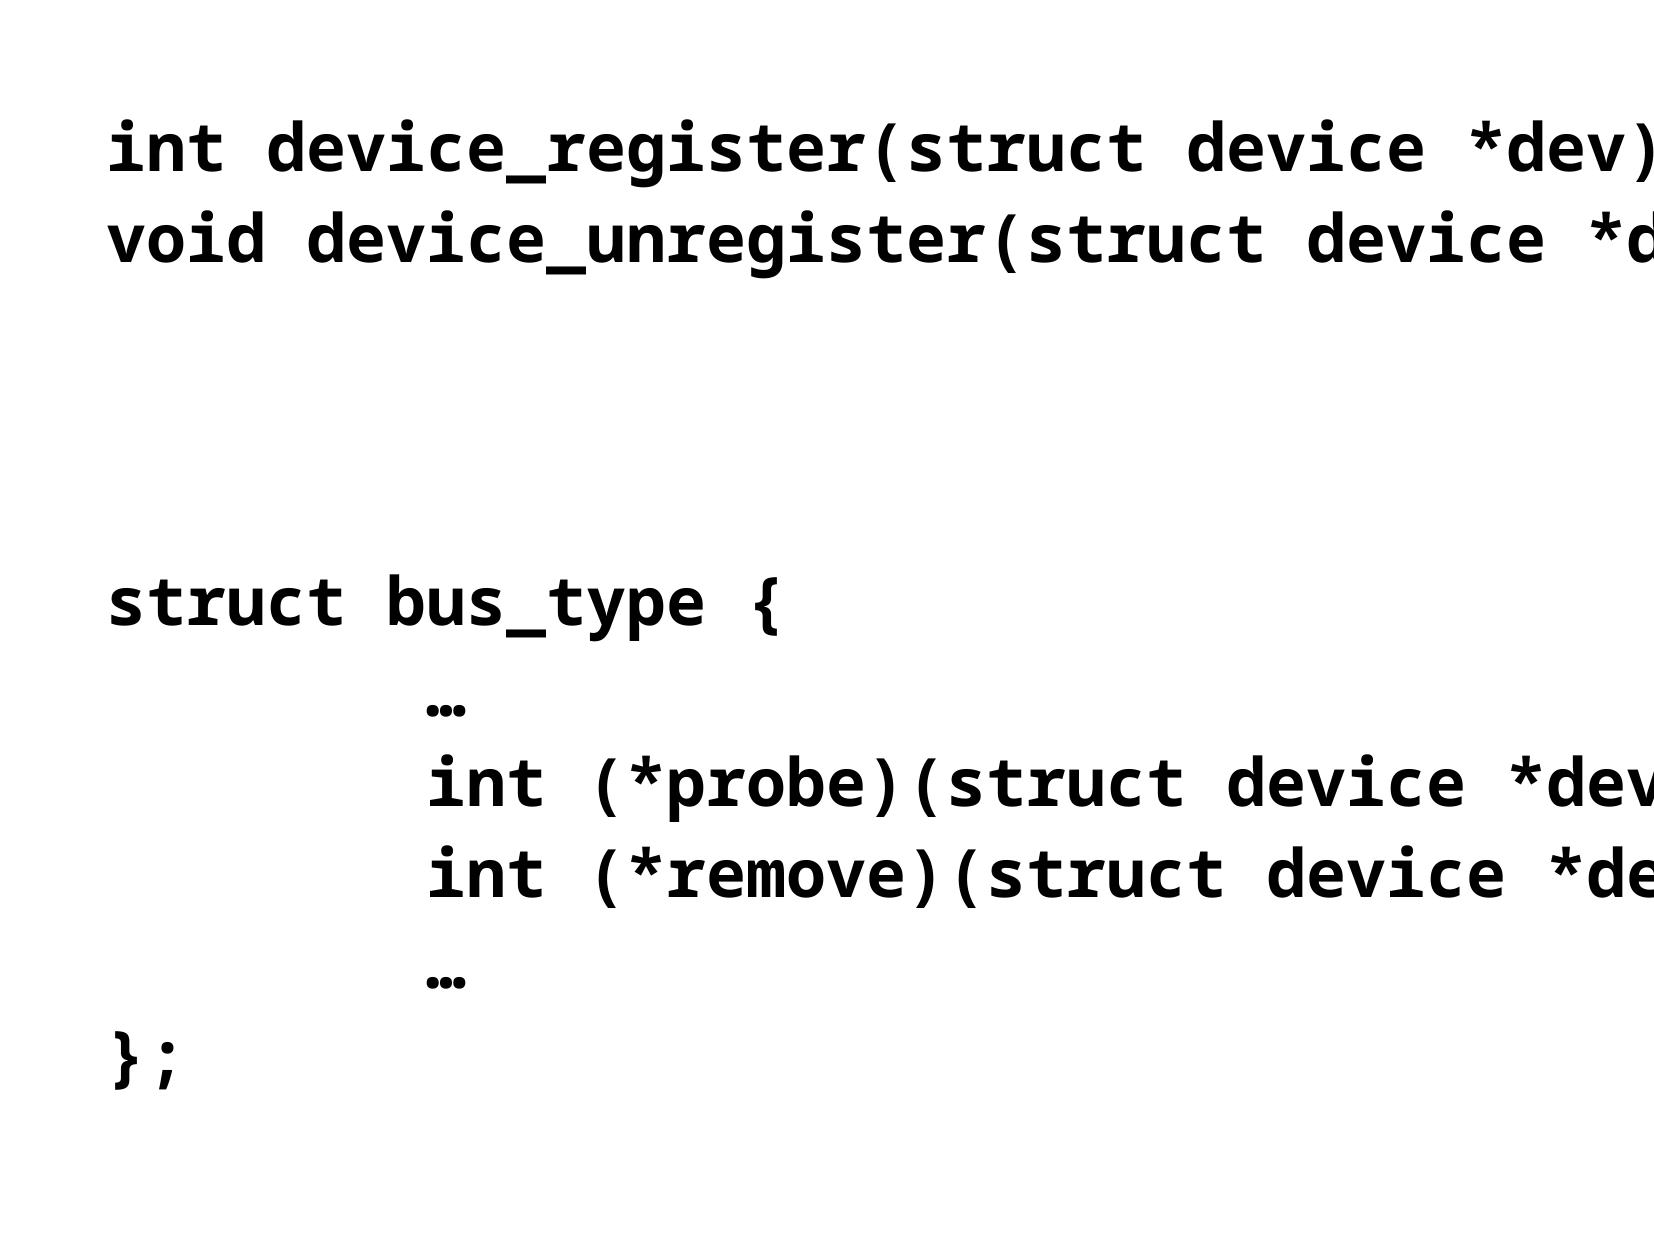

int device_register(struct device *dev);
void device_unregister(struct device *dev);
struct bus_type {
 …
 int (*probe)(struct device *dev);
 int (*remove)(struct device *dev);
 …
};